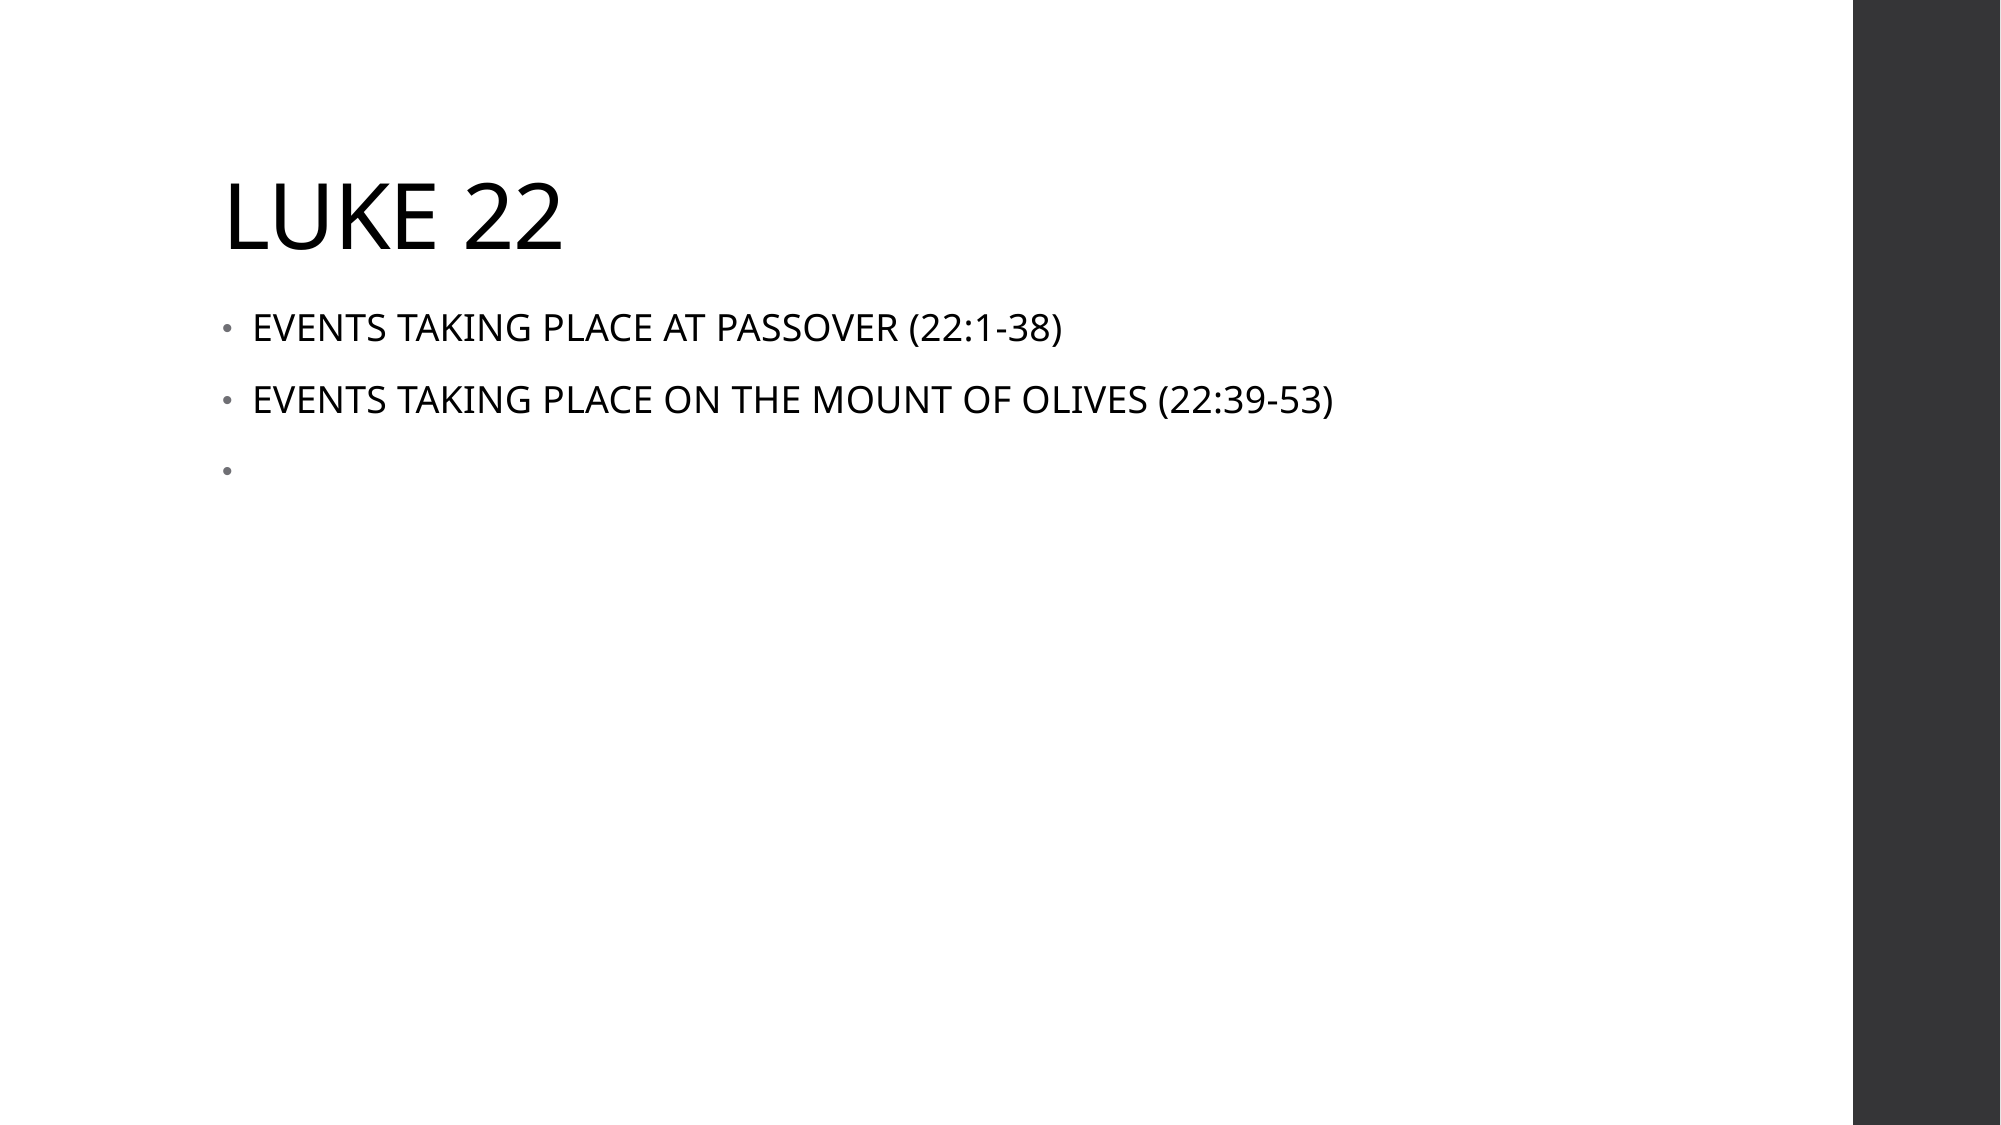

# LUKE 22
EVENTS TAKING PLACE AT PASSOVER (22:1-38)
EVENTS TAKING PLACE ON THE MOUNT OF OLIVES (22:39-53)